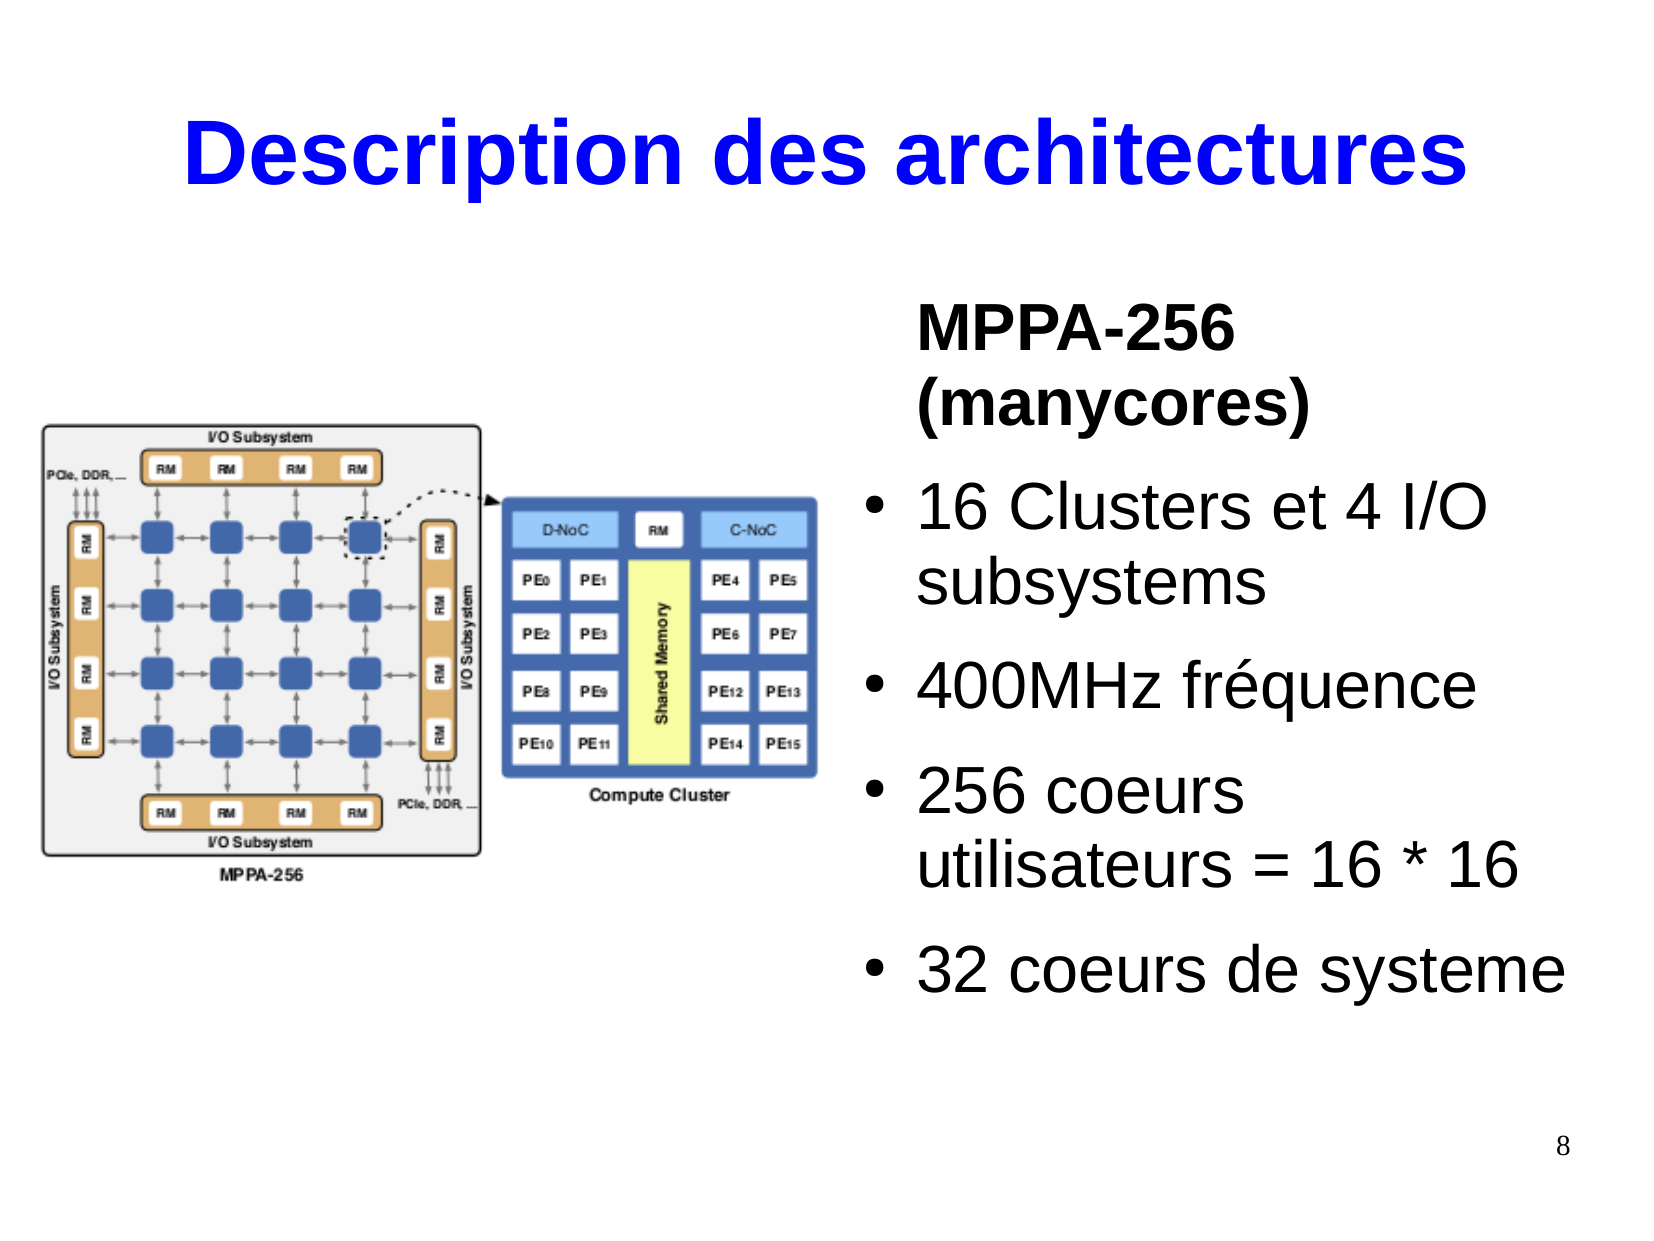

# Description des architectures
MPPA-256 (manycores)
16 Clusters et 4 I/O subsystems
400MHz fréquence
256 coeurs utilisateurs = 16 * 16
32 coeurs de systeme
8